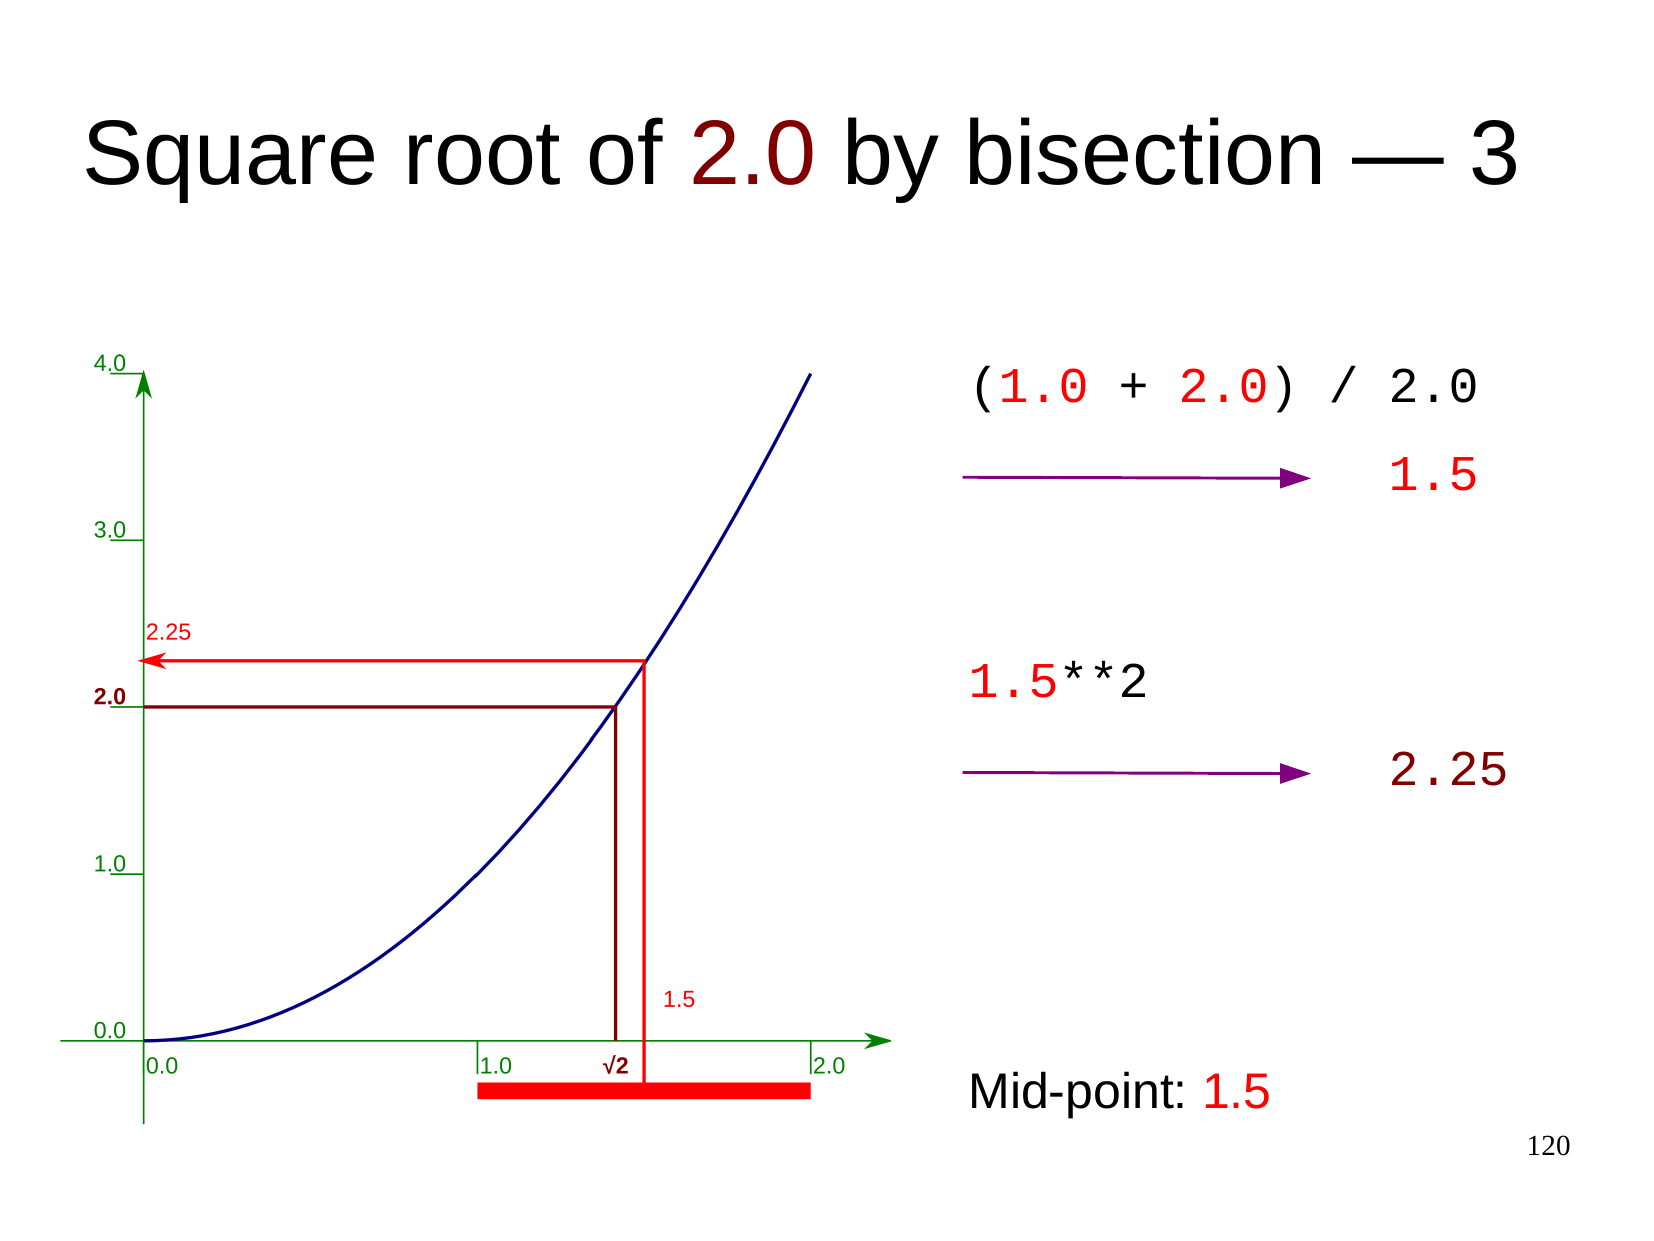

# Square root of 2.0 by bisection — 3
(1.0 + 2.0) / 2.0
1.5
1.5**2
2.25
Mid-point: 1.5
120